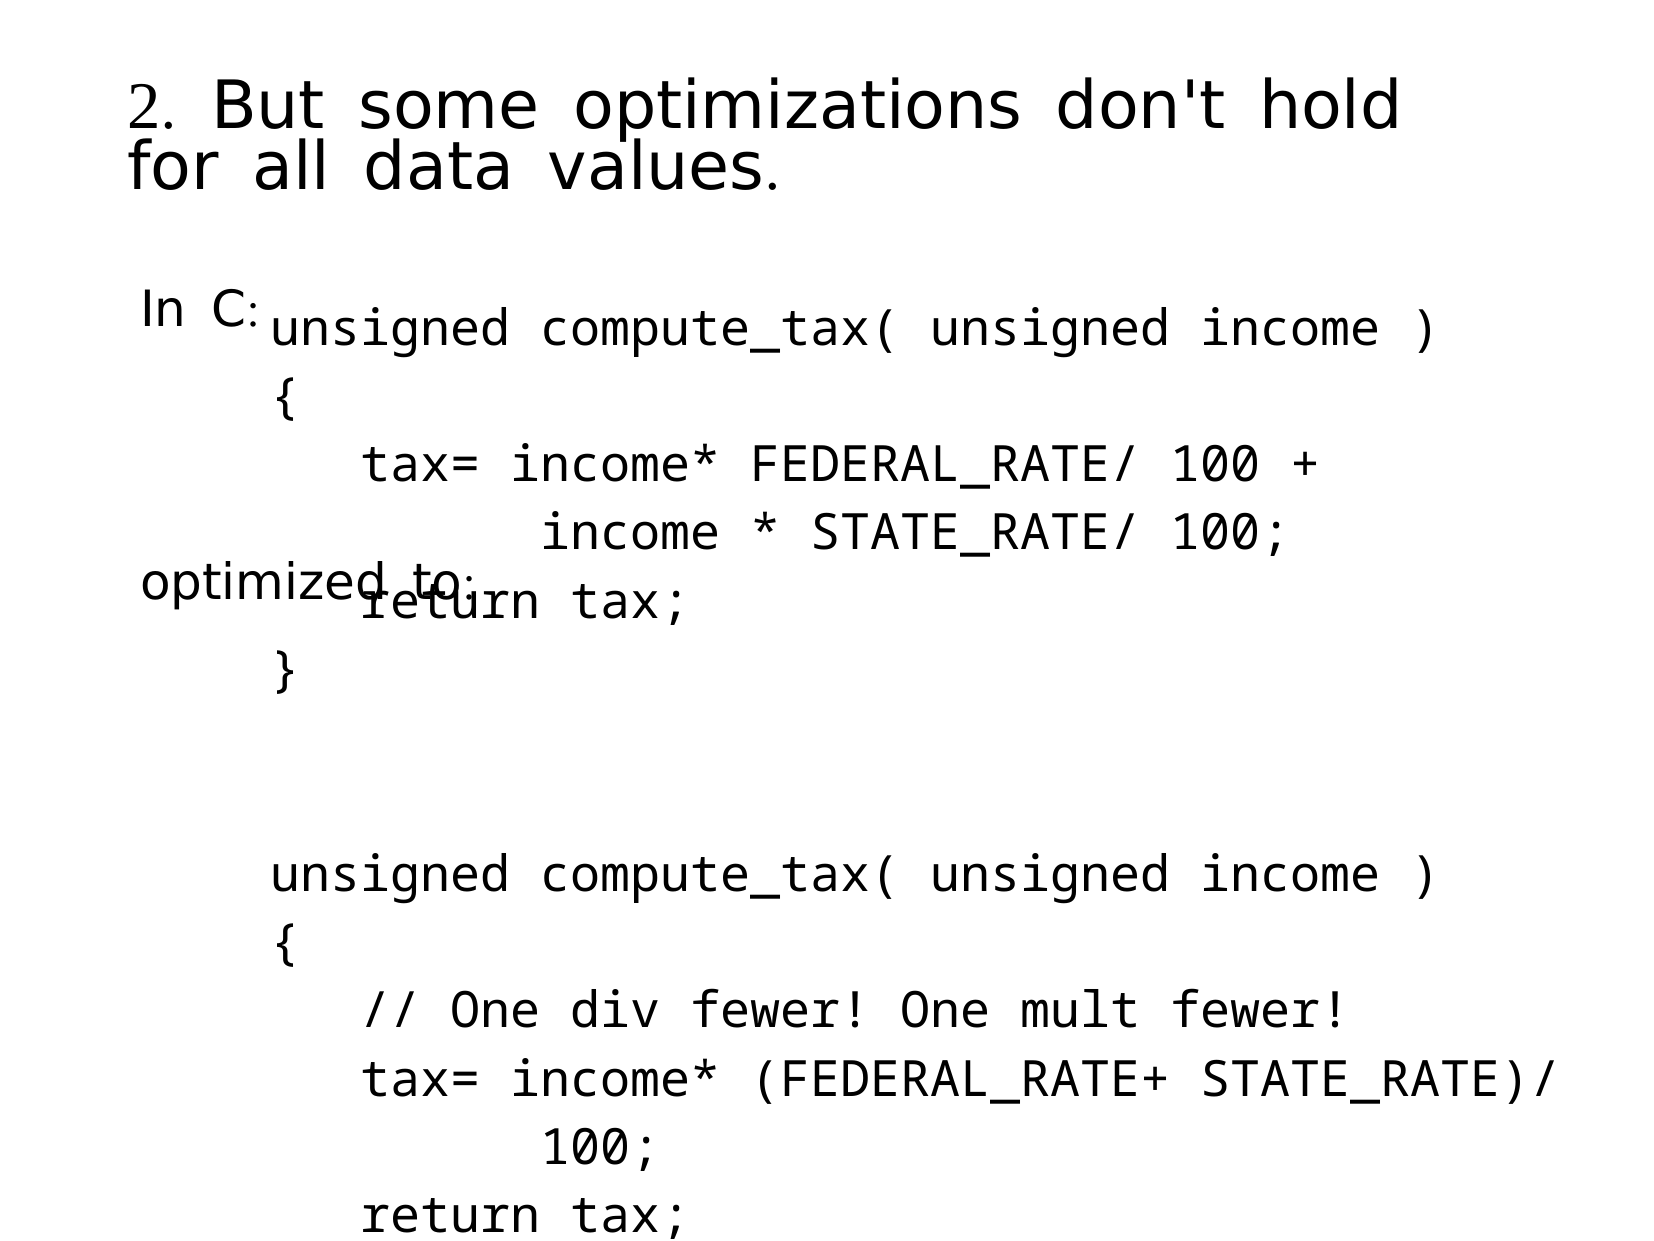

2. But some optimizations don't hold for all data values.
In C:
optimized to:
unsigned compute_tax( unsigned income )
{
 tax= income* FEDERAL_RATE/ 100 +
 income * STATE_RATE/ 100;
 return tax;
}
unsigned compute_tax( unsigned income )
{
 // One div fewer! One mult fewer!
 tax= income* (FEDERAL_RATE+ STATE_RATE)/
 100;
 return tax;
}